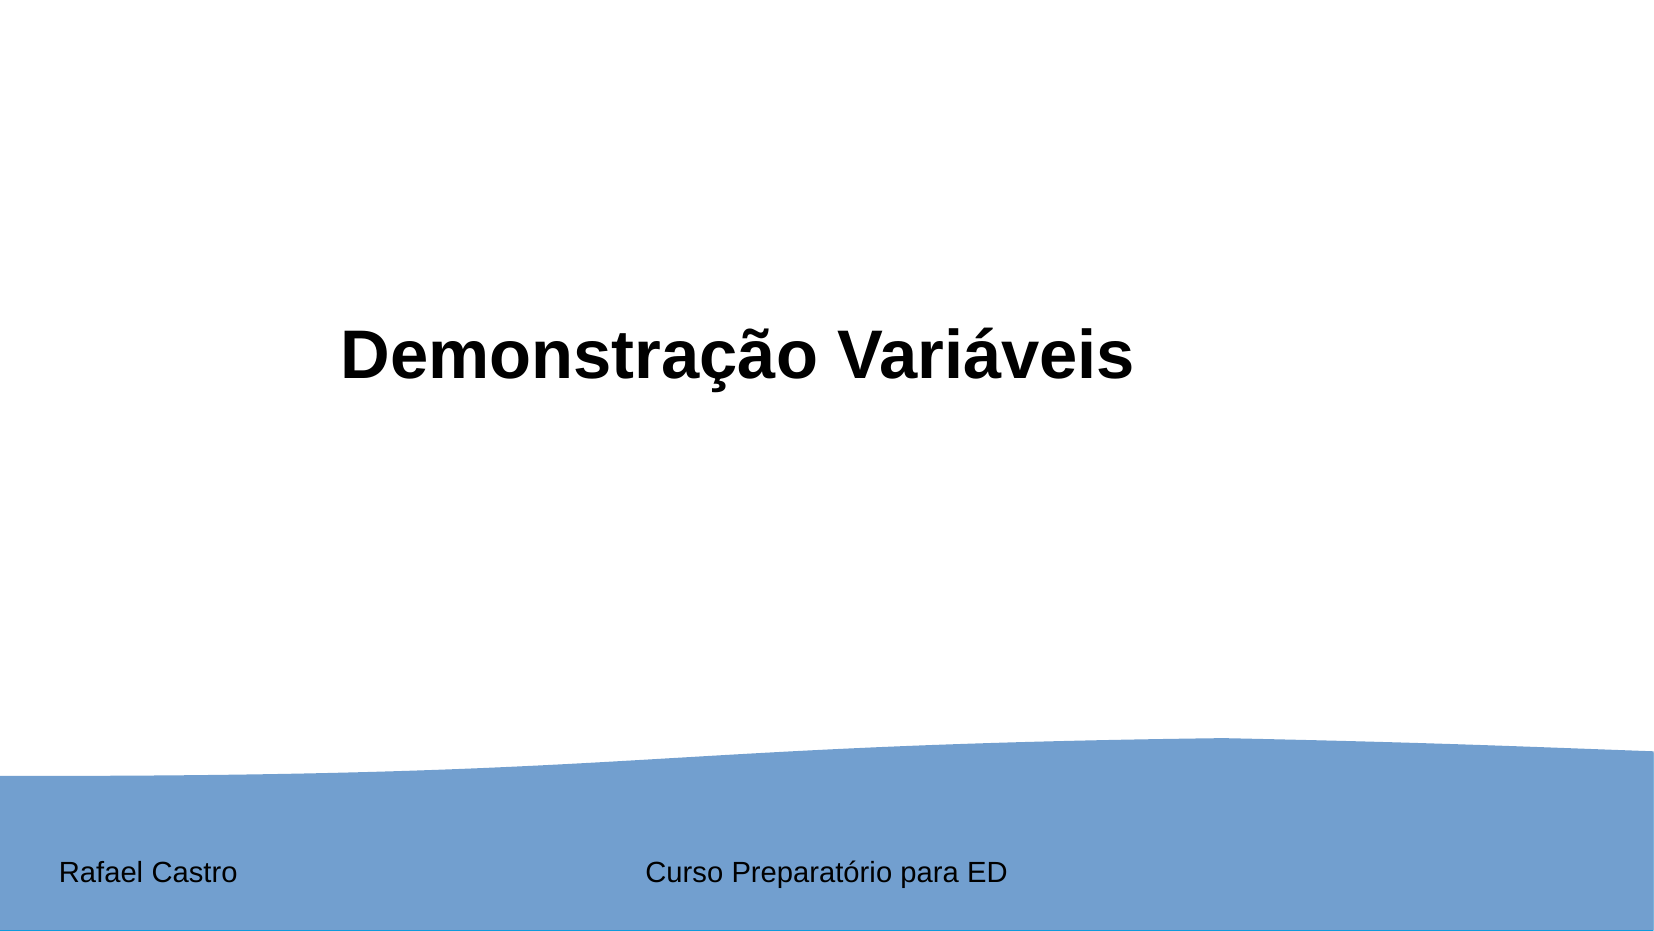

# Demonstração Variáveis
Curso Preparatório para ED